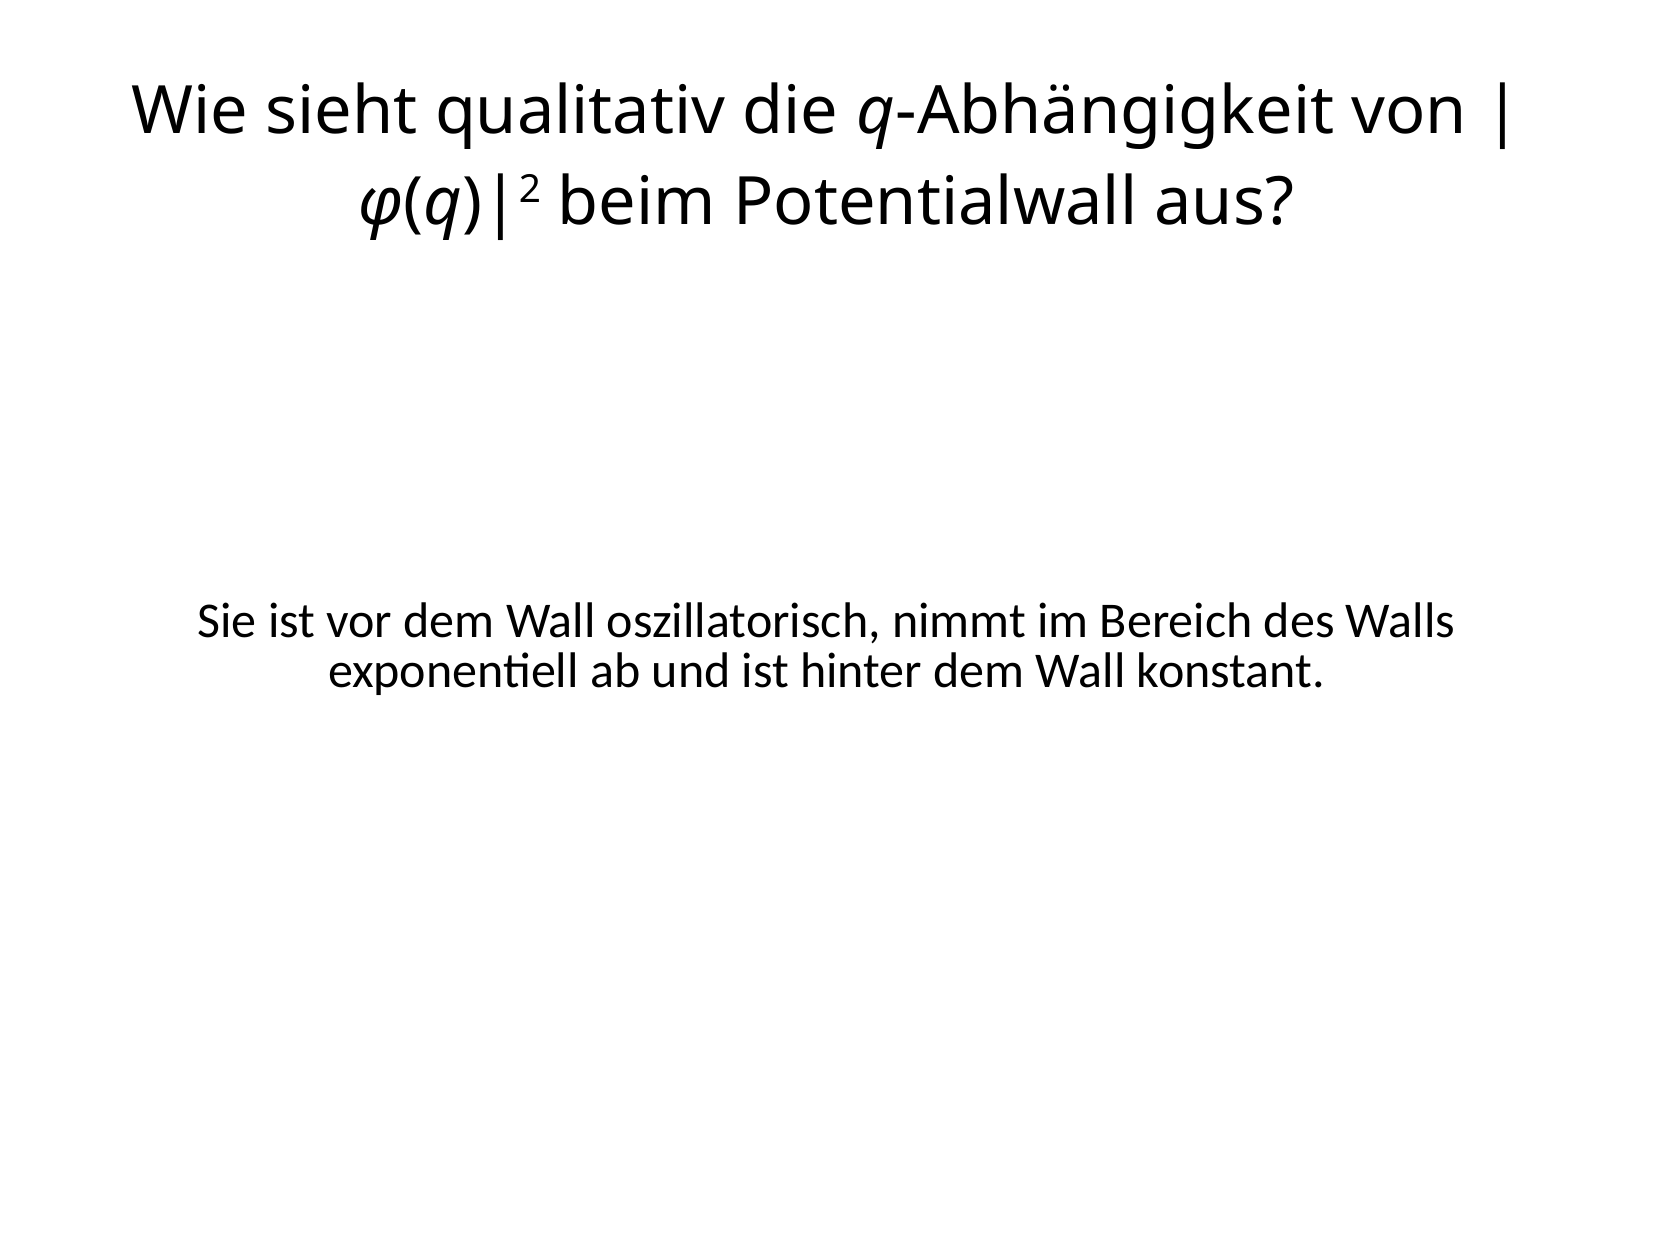

# Wie sieht qualitativ die q-Abhängigkeit von |φ(q)|2 beim Potentialwall aus?
Sie ist vor dem Wall oszillatorisch, nimmt im Bereich des Walls exponentiell ab und ist hinter dem Wall konstant.